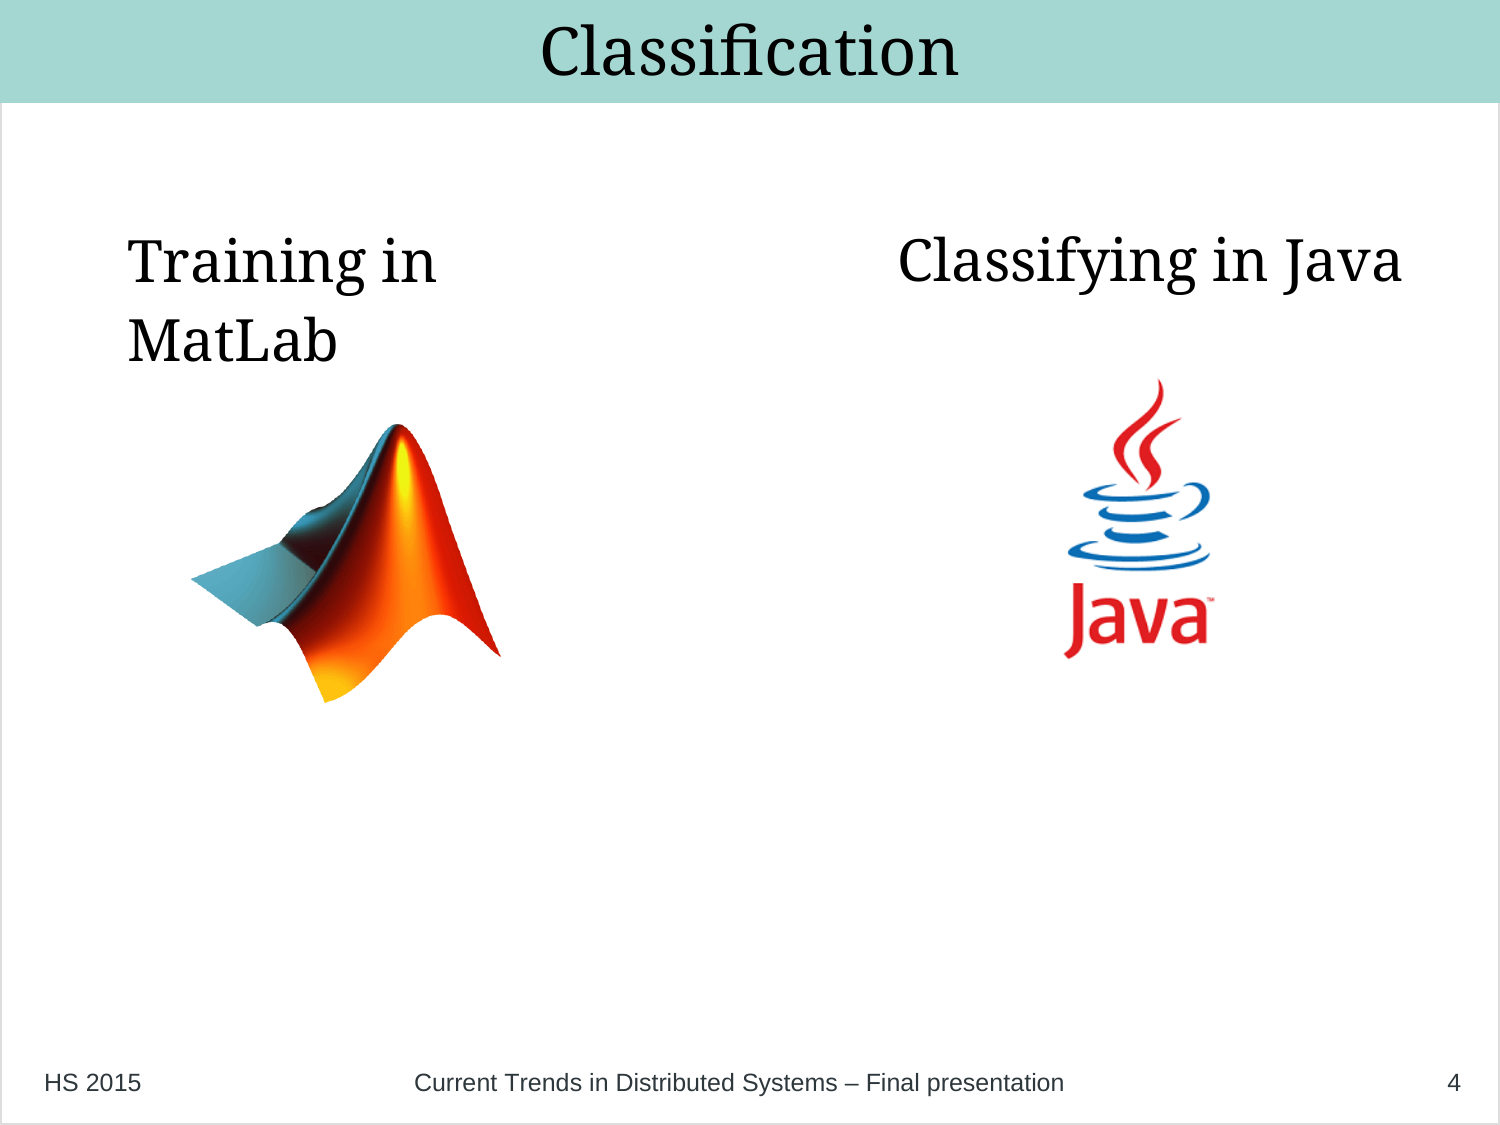

# Classification
Classifying in Java
Training in MatLab
HS 2015
Current Trends in Distributed Systems – Final presentation